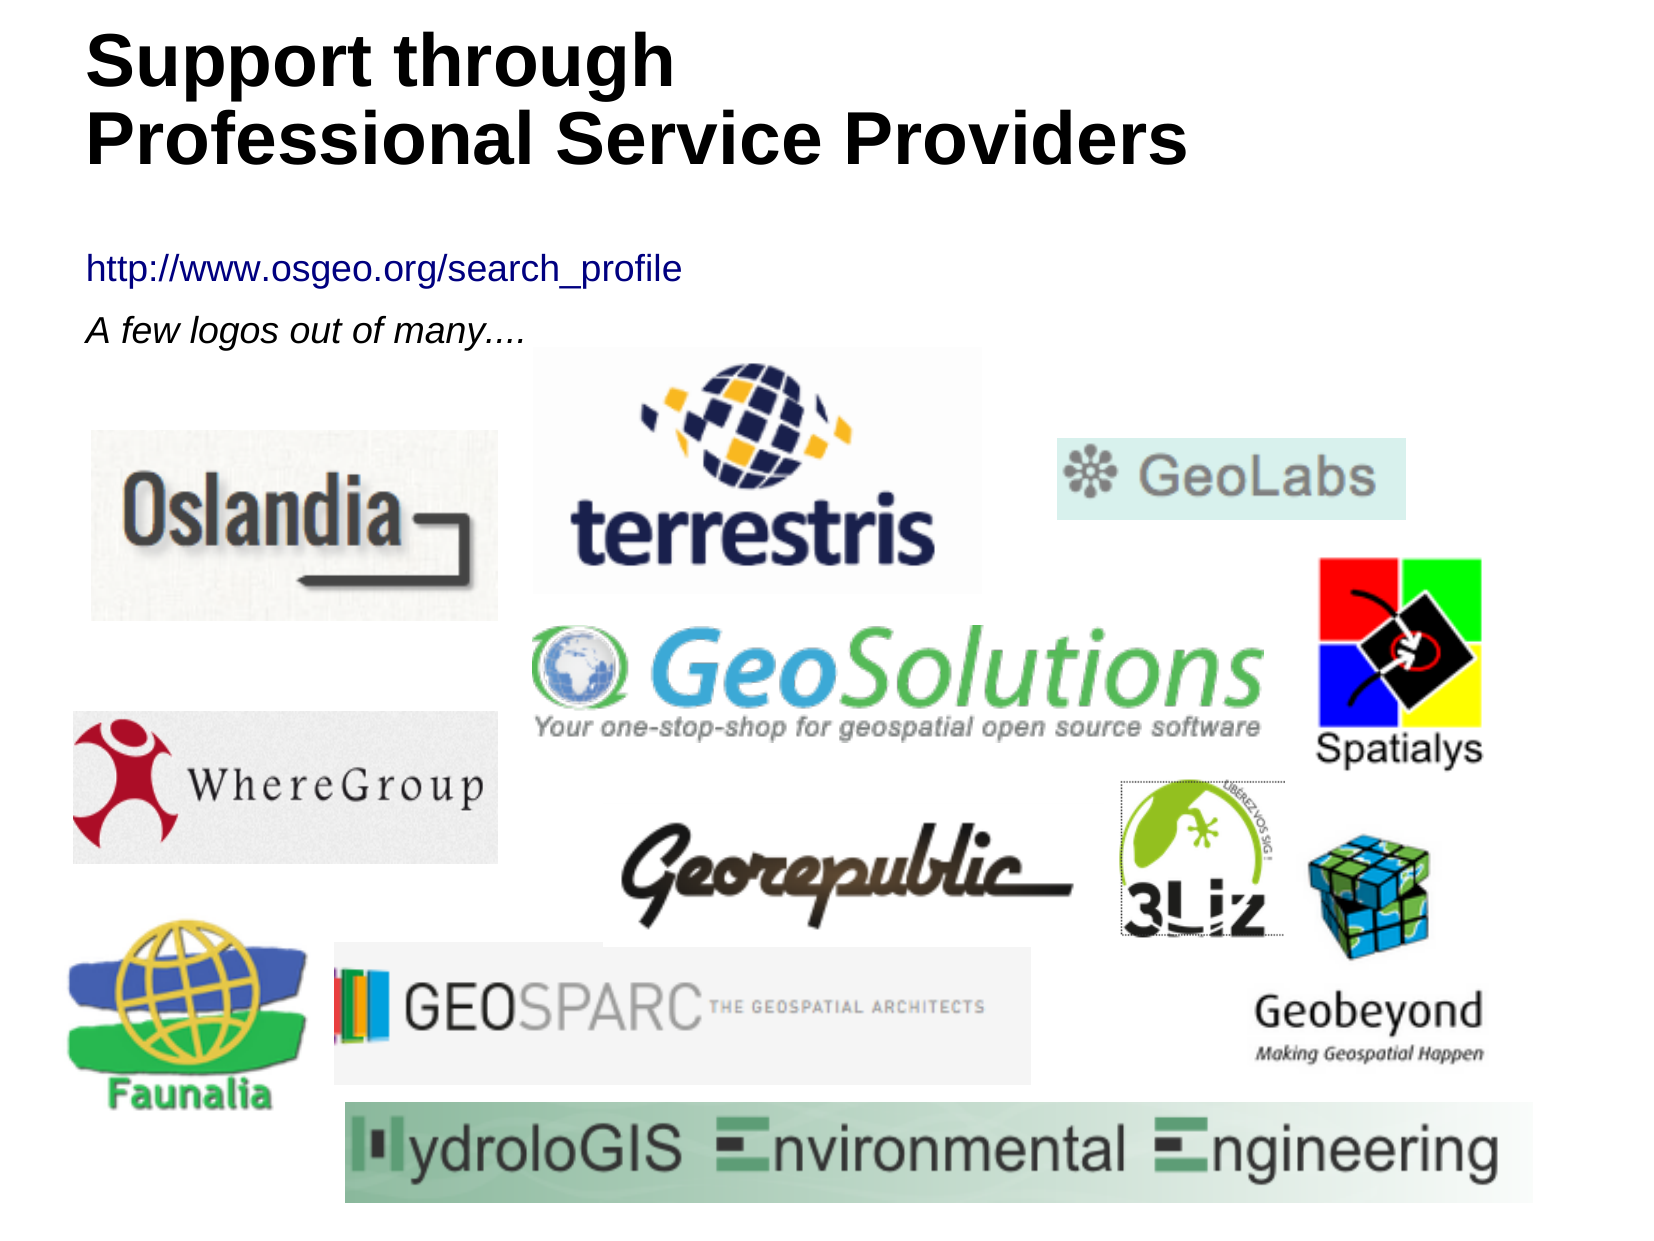

Support through
Professional Service Providers
http://www.osgeo.org/search_profile
A few logos out of many....